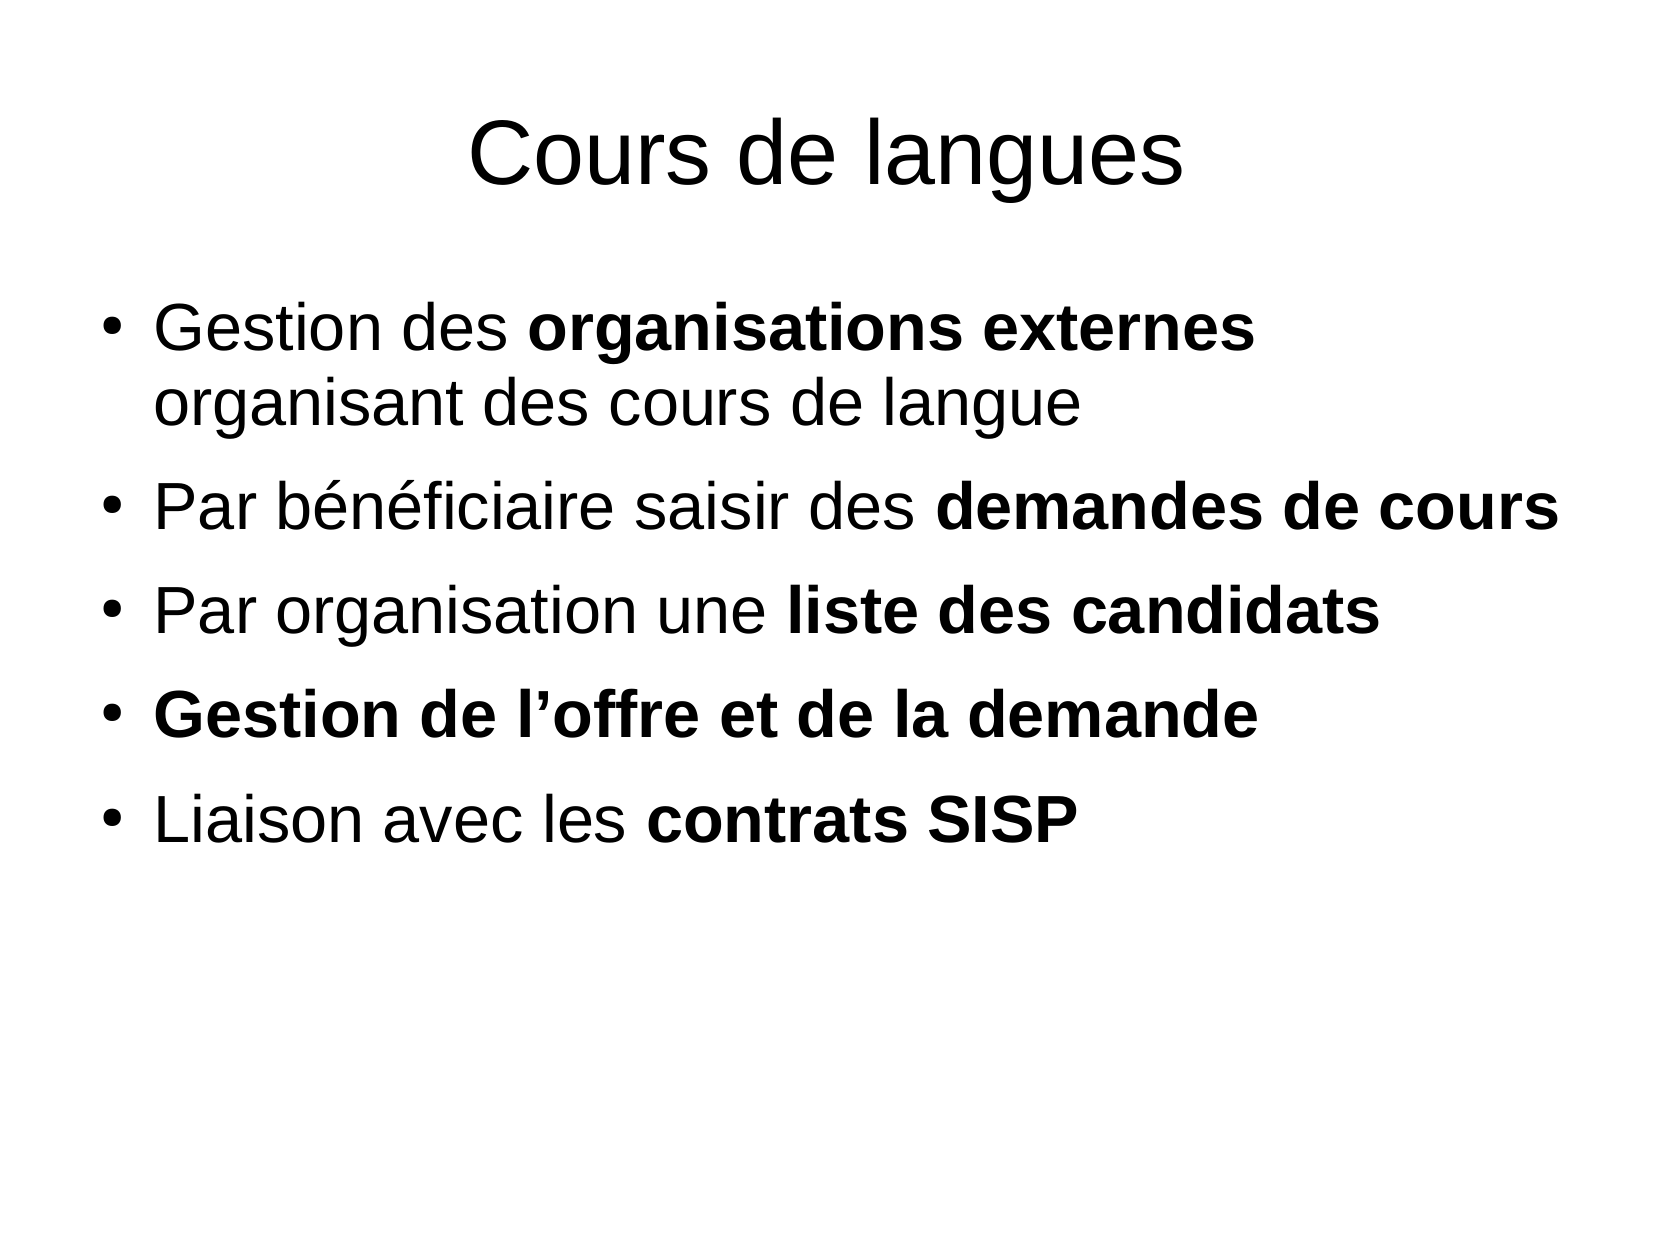

# Cours de langues
Gestion des organisations externes organisant des cours de langue
Par bénéficiaire saisir des demandes de cours
Par organisation une liste des candidats
Gestion de l’offre et de la demande
Liaison avec les contrats SISP